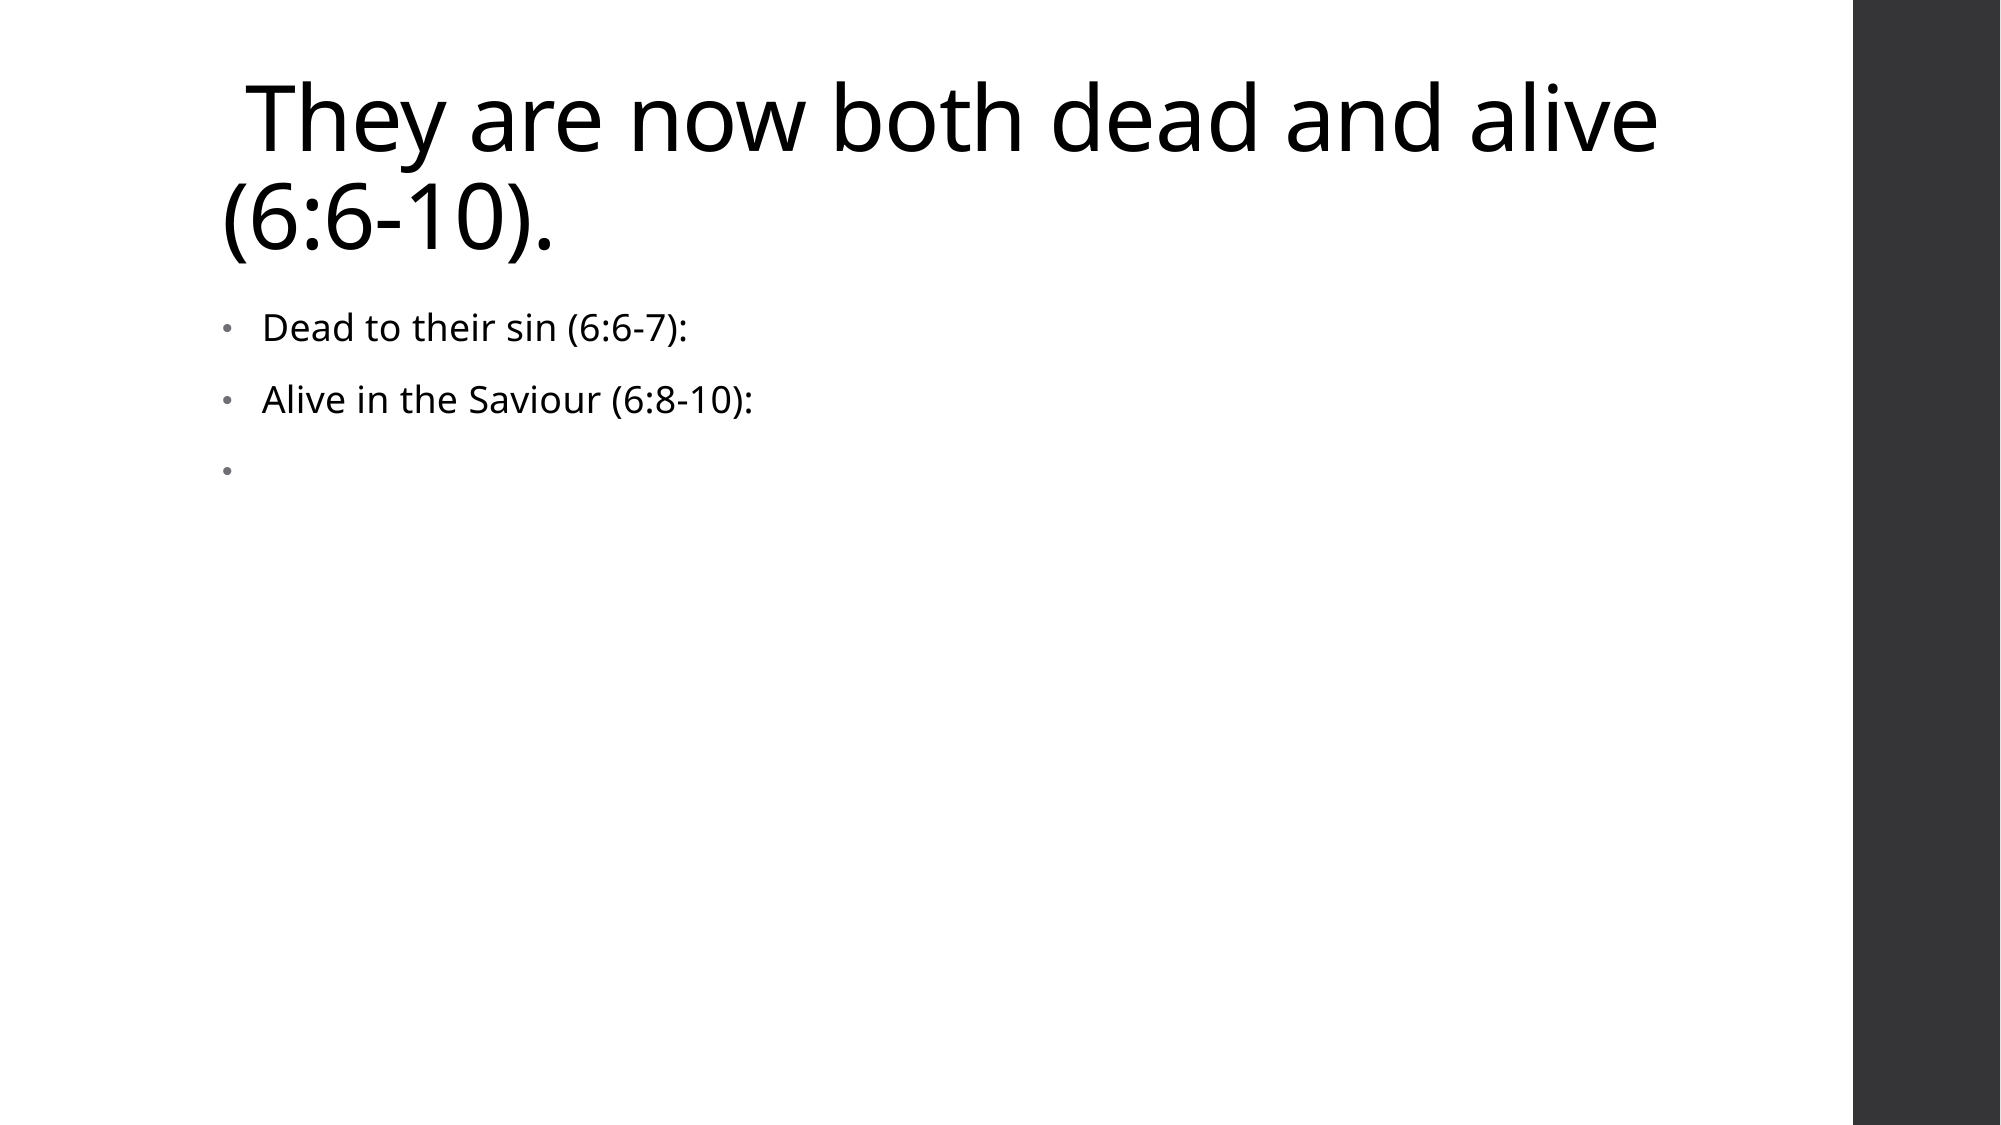

# They are now both dead and alive (6:6-10).
 Dead to their sin (6:6-7):
 Alive in the Saviour (6:8-10):